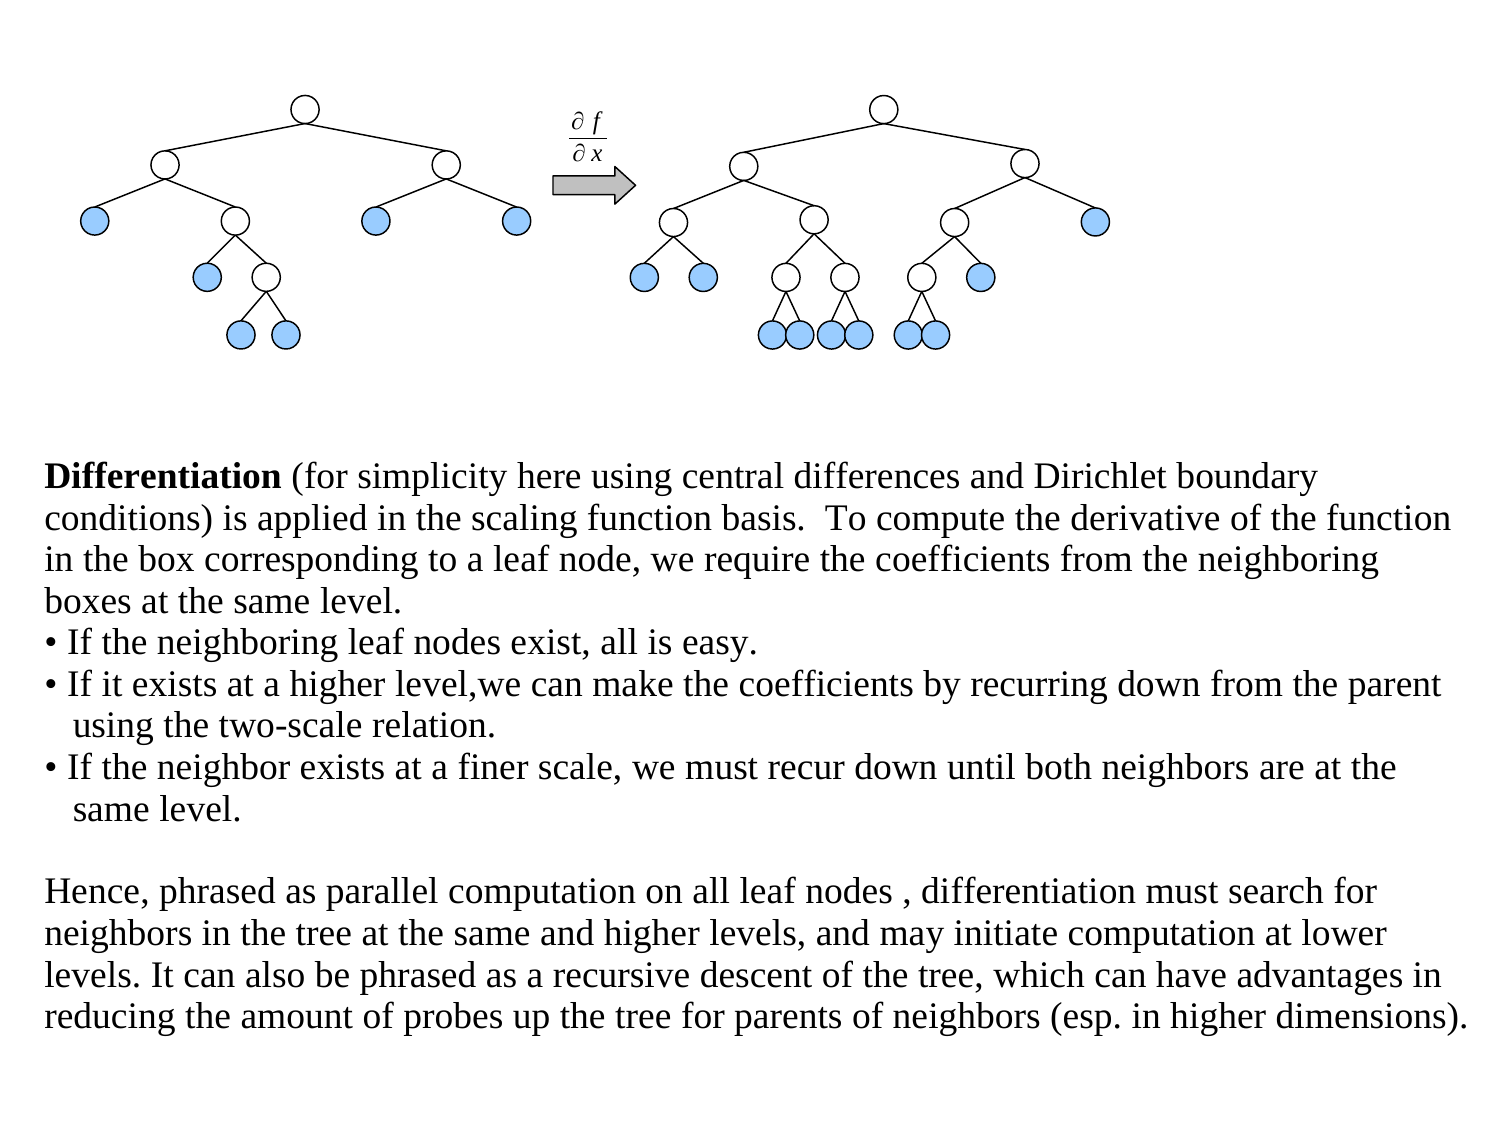

Differentiation (for simplicity here using central differences and Dirichlet boundary
conditions) is applied in the scaling function basis. To compute the derivative of the function
in the box corresponding to a leaf node, we require the coefficients from the neighboring
boxes at the same level.
 If the neighboring leaf nodes exist, all is easy.
 If it exists at a higher level,we can make the coefficients by recurring down from the parent
 using the two-scale relation.
 If the neighbor exists at a finer scale, we must recur down until both neighbors are at the
 same level.
Hence, phrased as parallel computation on all leaf nodes , differentiation must search for
neighbors in the tree at the same and higher levels, and may initiate computation at lower
levels. It can also be phrased as a recursive descent of the tree, which can have advantages in
reducing the amount of probes up the tree for parents of neighbors (esp. in higher dimensions).